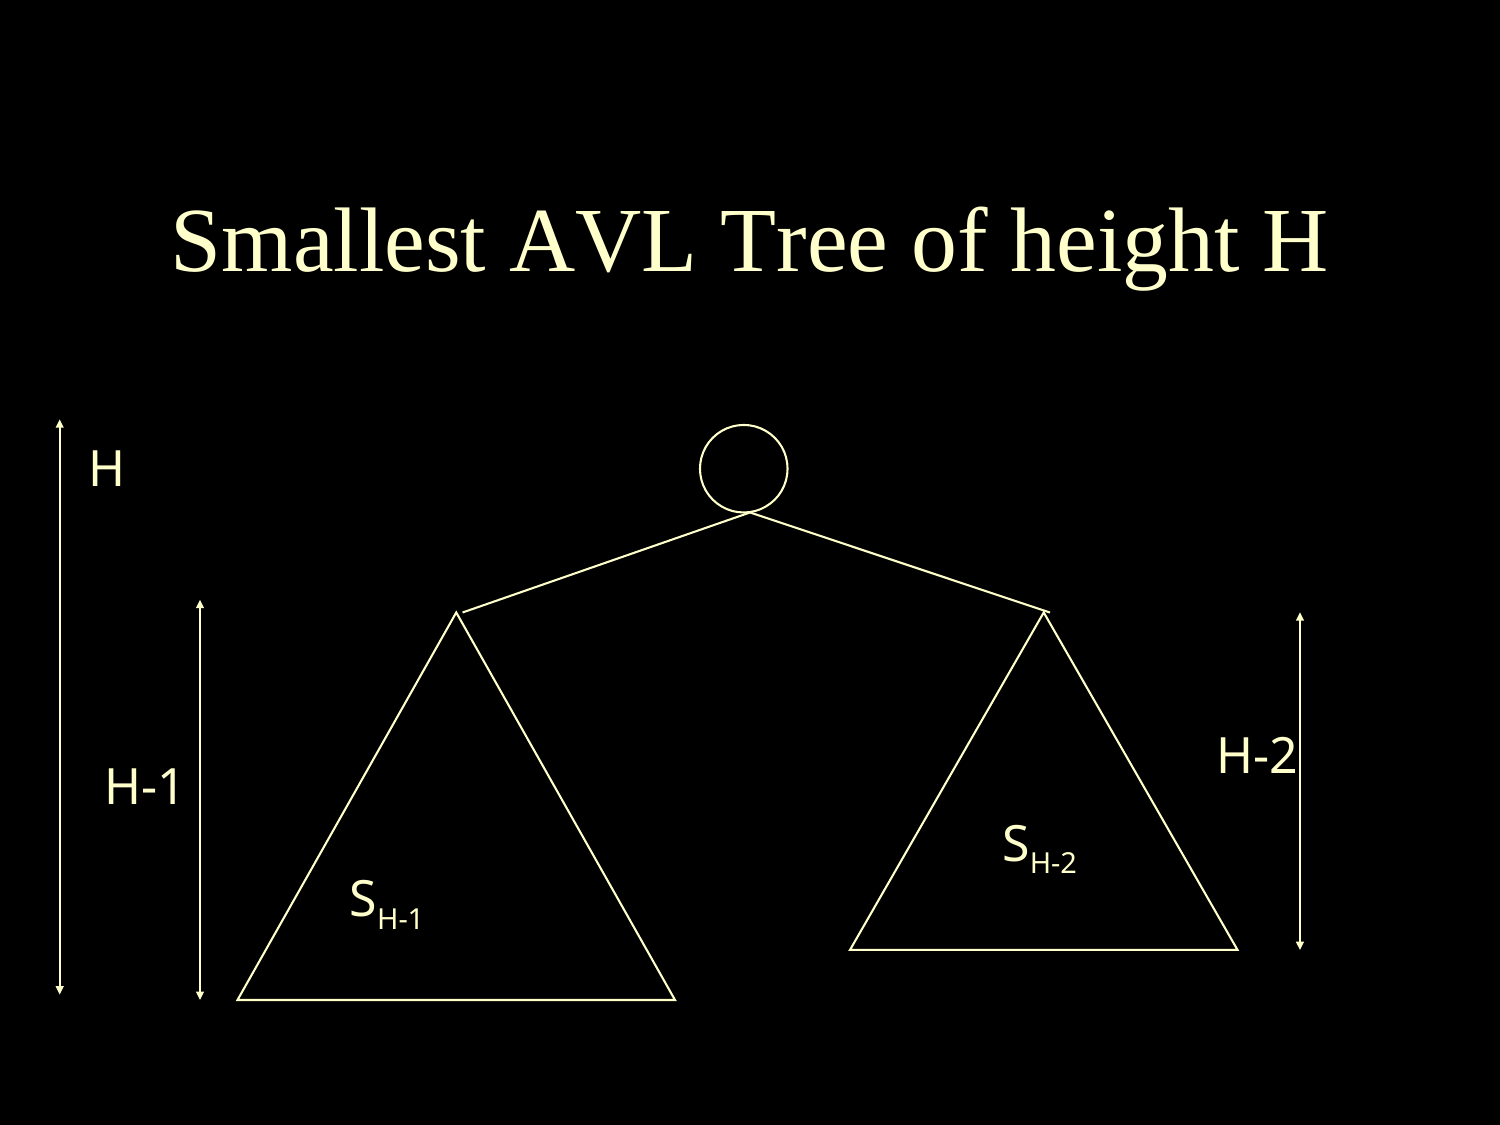

# Smallest AVL Tree of height H
H
H-1
SH-1
H-2
SH-2